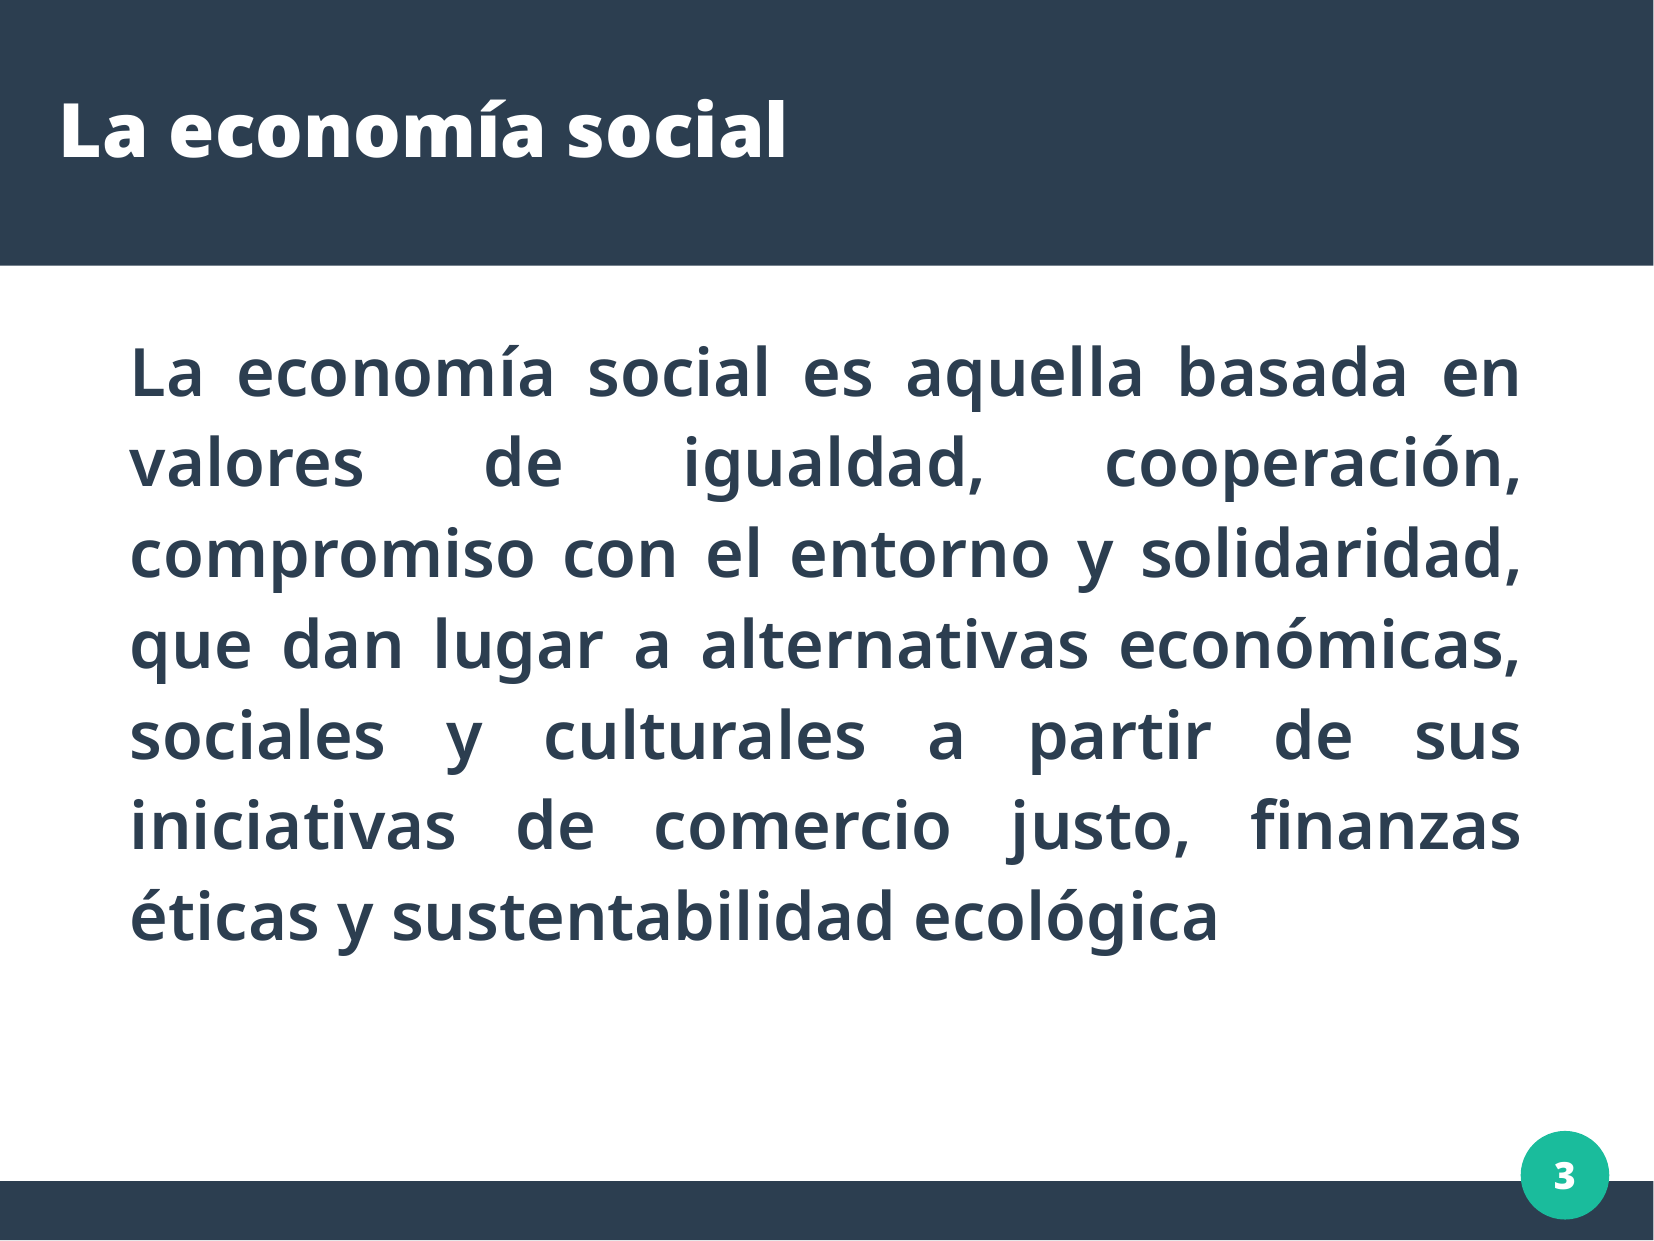

# La economía social
La economía social es aquella basada en valores de igualdad, cooperación, compromiso con el entorno y solidaridad, que dan lugar a alternativas económicas, sociales y culturales a partir de sus iniciativas de comercio justo, finanzas éticas y sustentabilidad ecológica
3